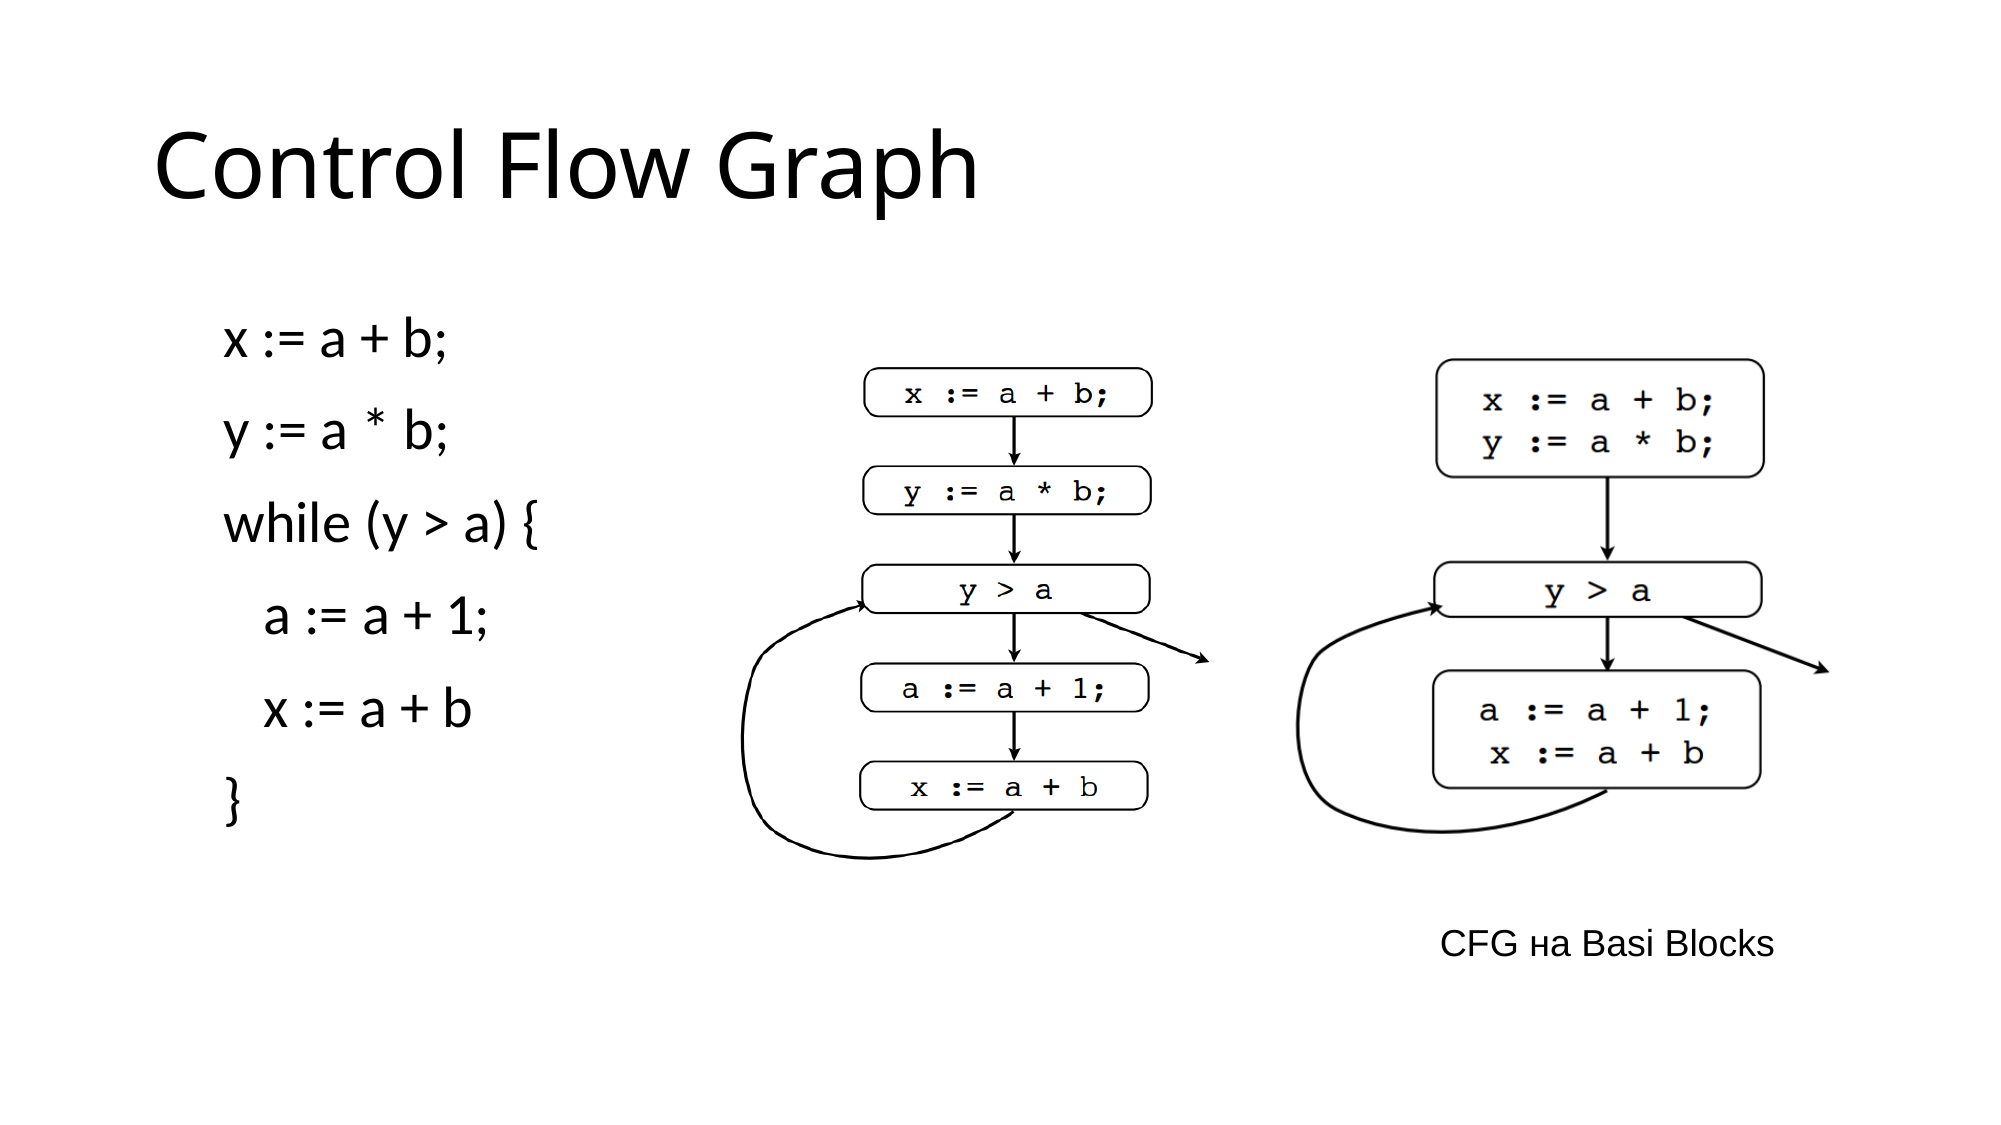

# Control Flow Graph
x := a + b;
y := a * b;
while (y > a) {
 a := a + 1;
 x := a + b
}
CFG на Basi Blocks